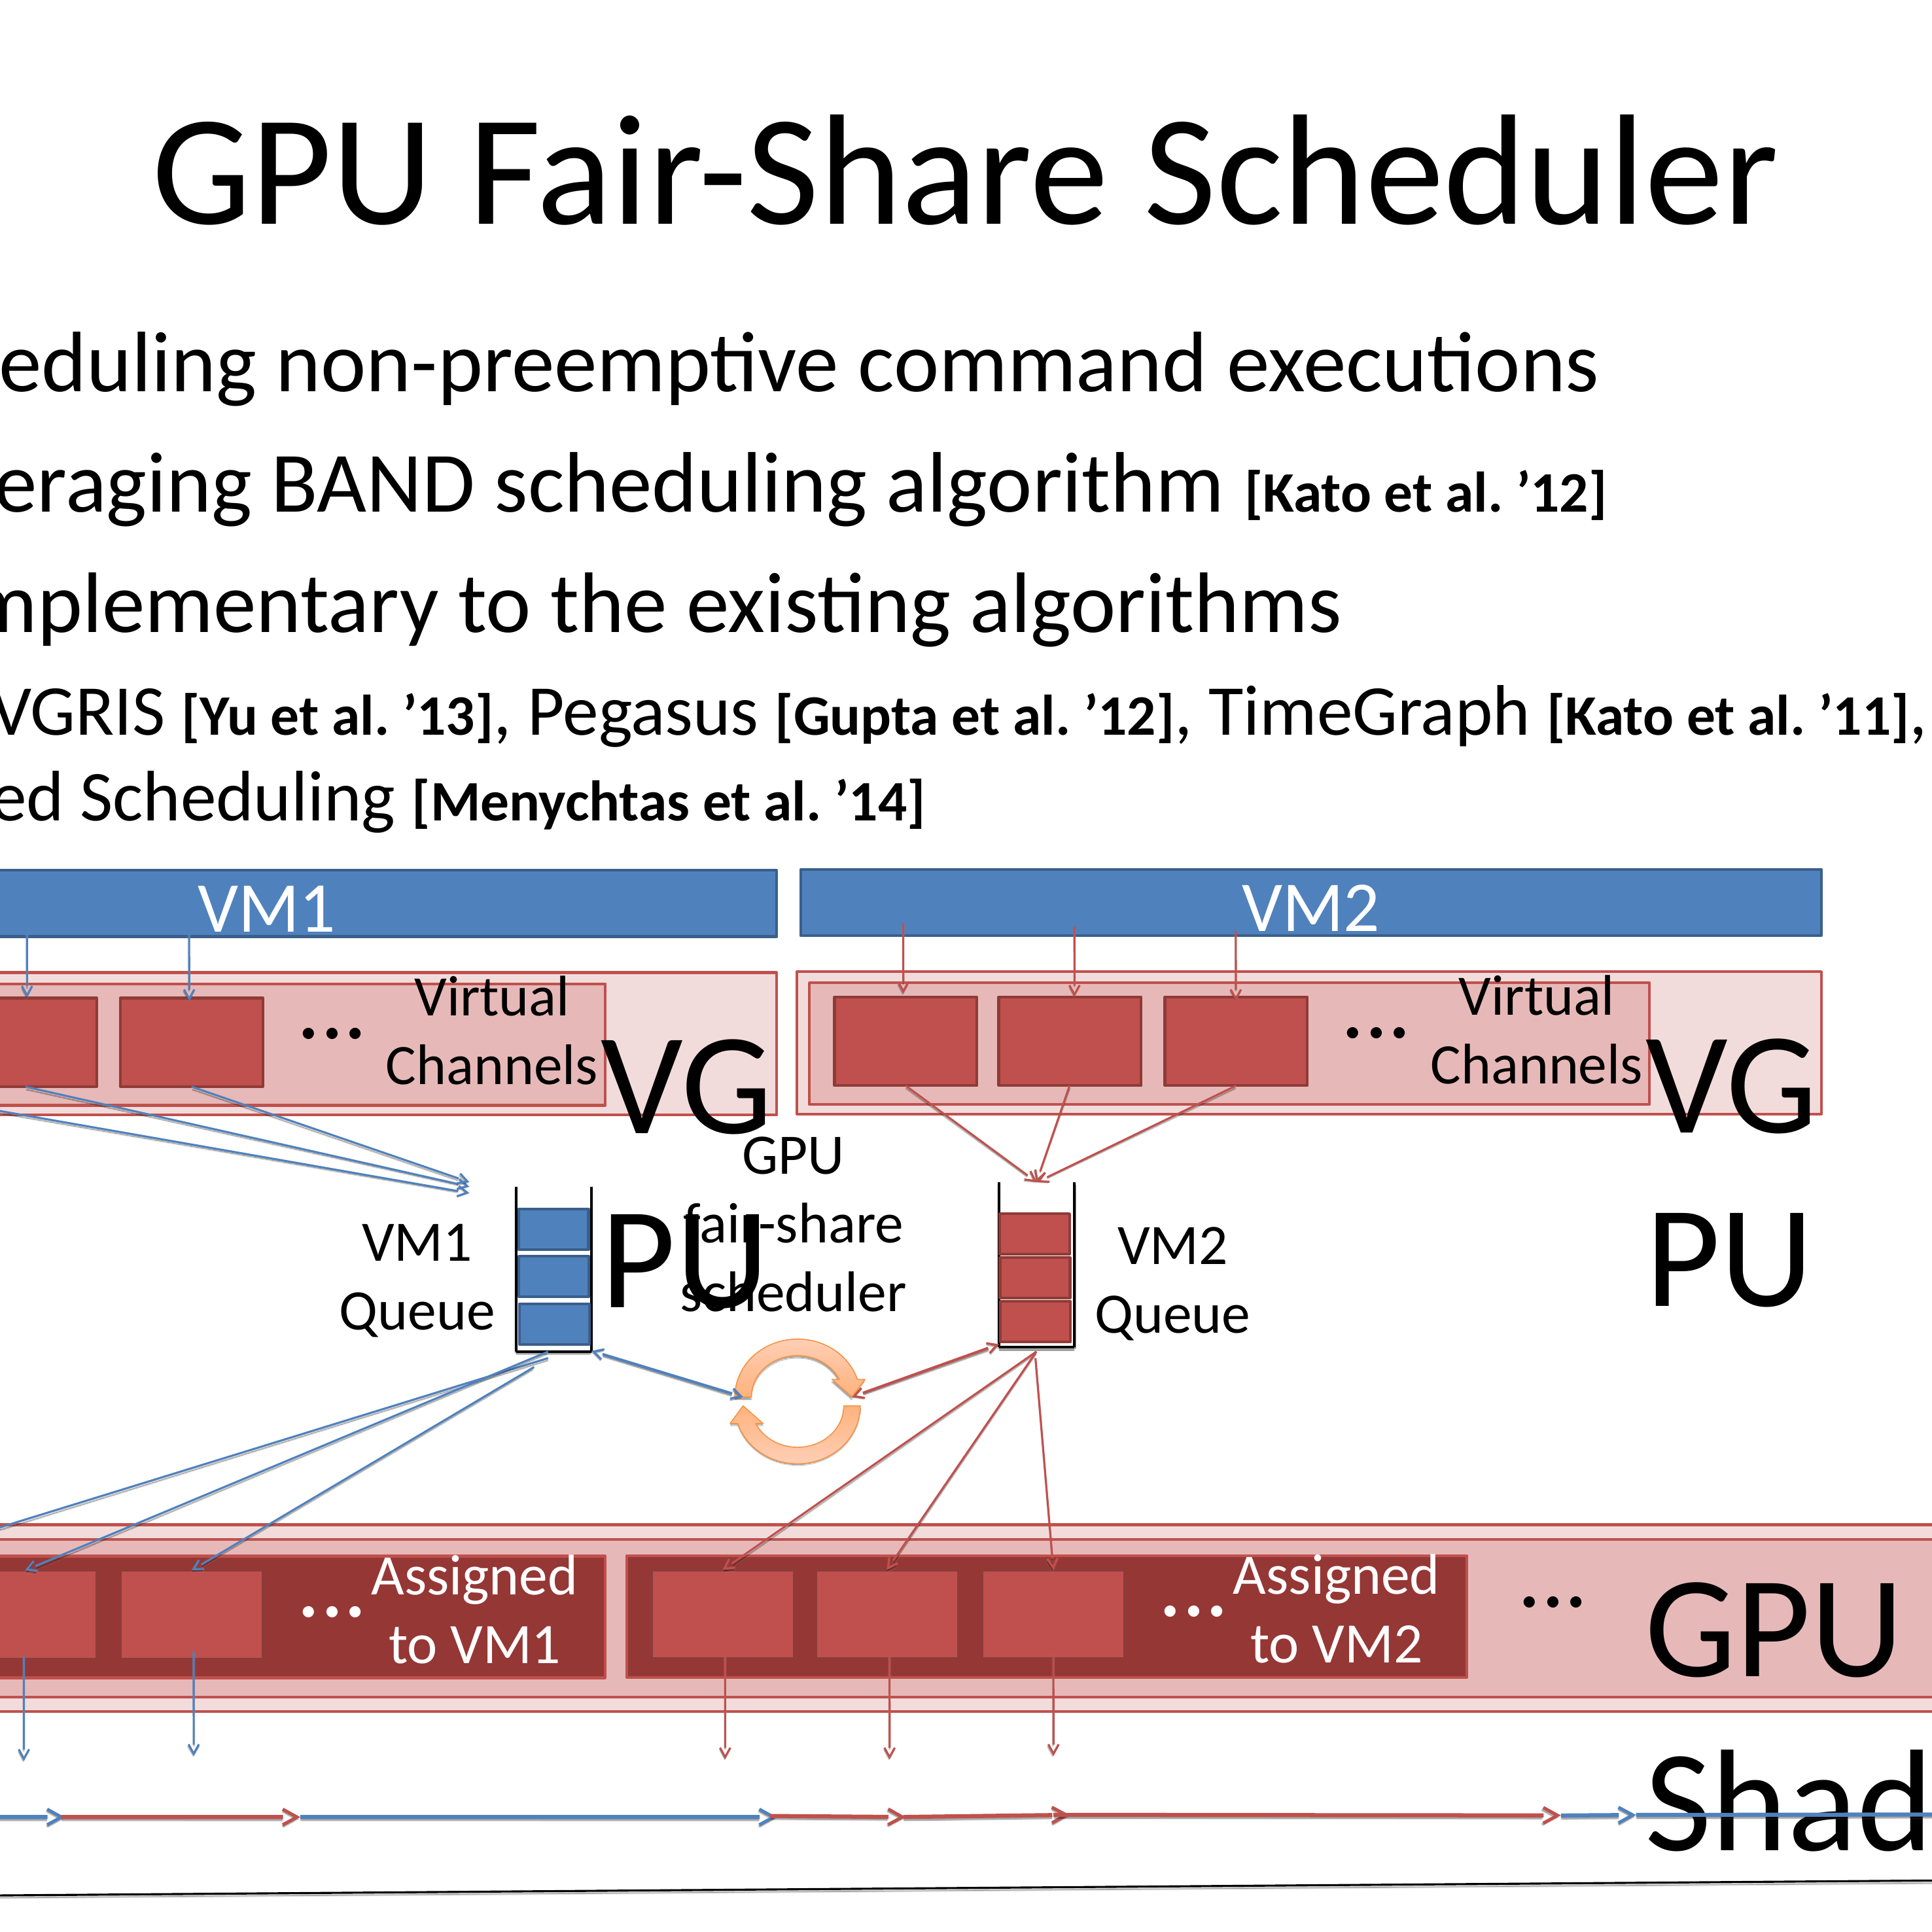

# GPU Fair-Share Scheduler
Scheduling non-preemptive command executions
Leveraging BAND scheduling algorithm [Kato et al. ’12]
Complementary to the existing algorithms
VGRIS [Yu et al. ’13], Pegasus [Gupta et al. ’12], TimeGraph [Kato et al. ’11], Disengaged Scheduling [Menychtas et al. ’14]
VM2
Virtual
Channels
VGPU
…
VM1
Virtual
Channels
VGPU
…
…
GPU
fair-share
scheduler
VM1
Queue
VM2
Queue
GPU Shadow
Channels
Assigned
to VM2
…
Assigned
to VM1
…
GPU
…
Time